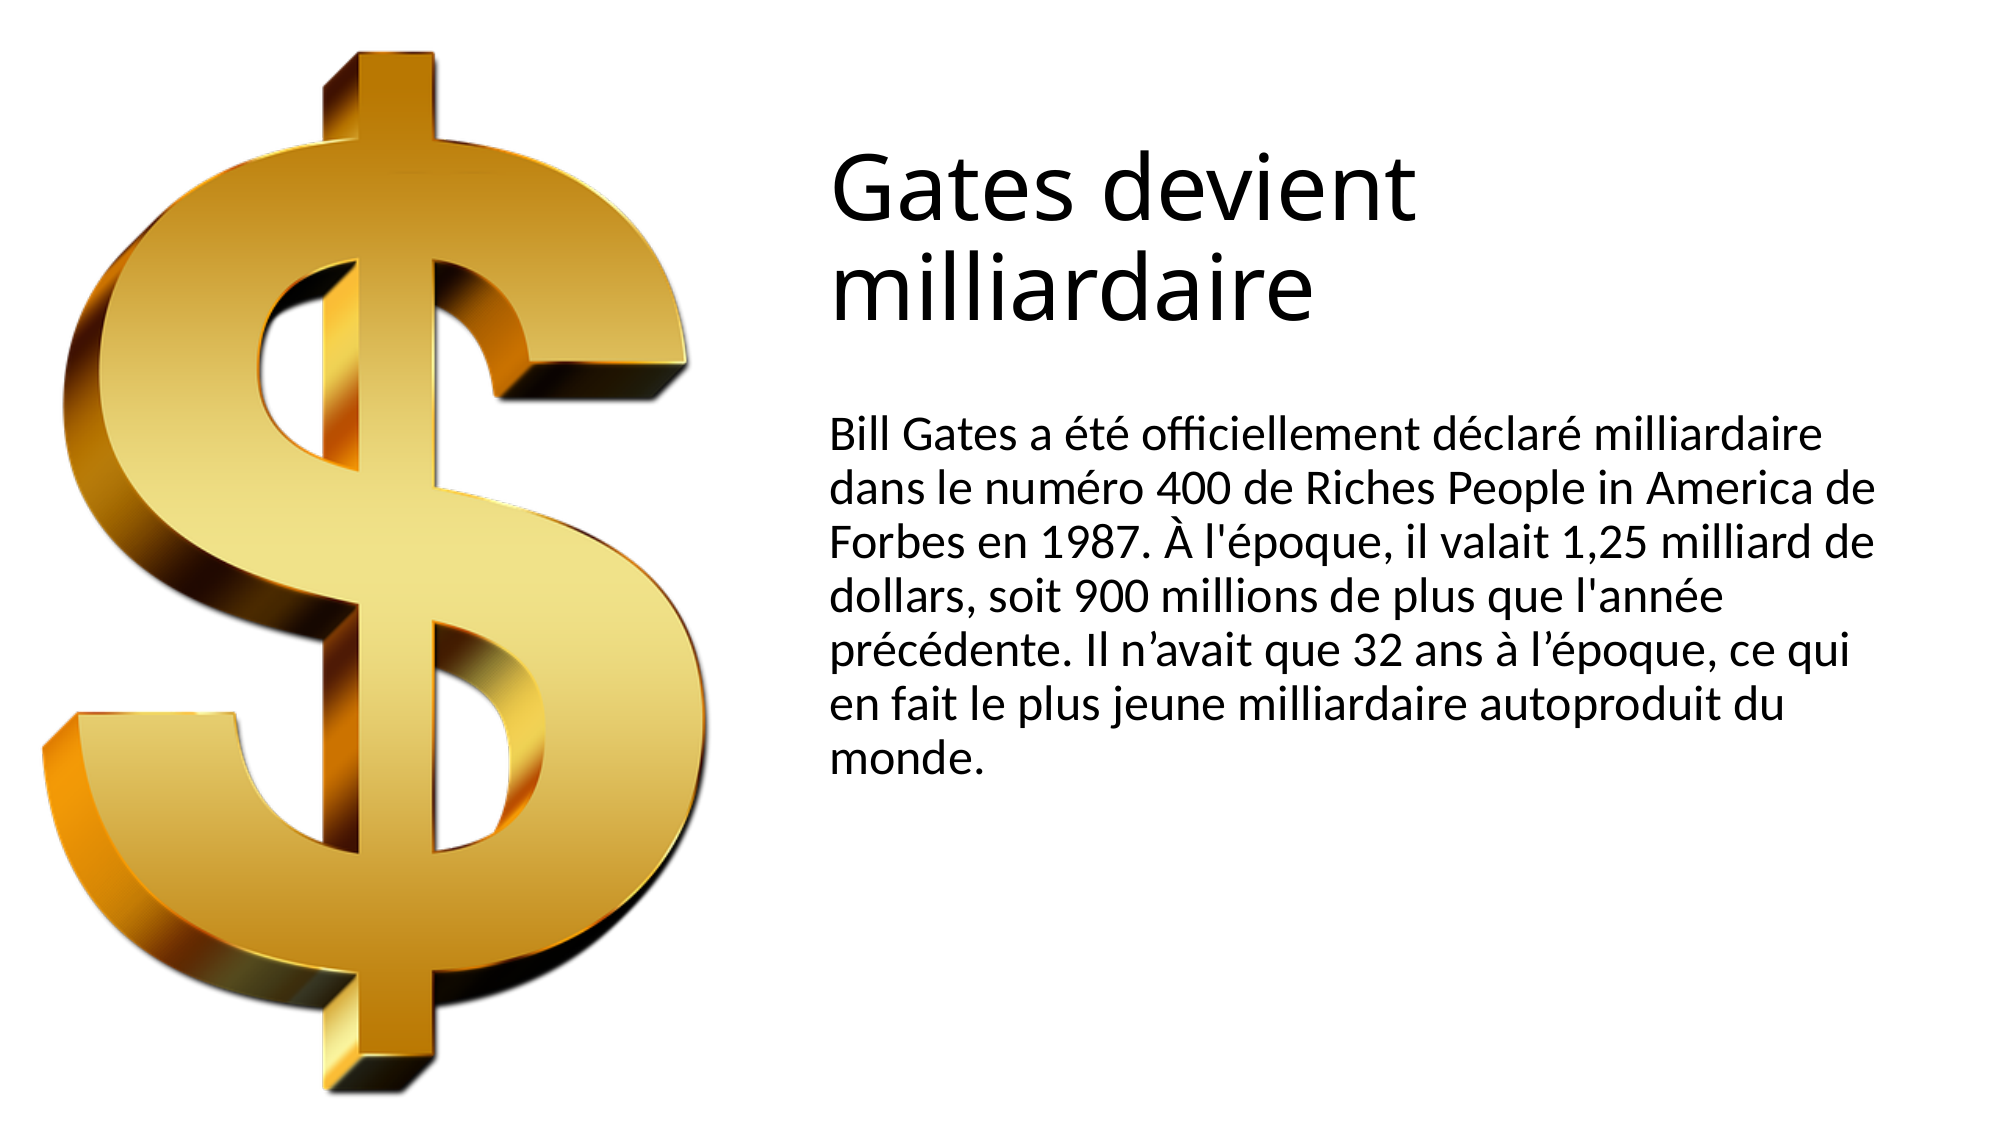

# Gates devient milliardaire
Bill Gates a été officiellement déclaré milliardaire dans le numéro 400 de Riches People in America de Forbes en 1987. À l'époque, il valait 1,25 milliard de dollars, soit 900 millions de plus que l'année précédente. Il n’avait que 32 ans à l’époque, ce qui en fait le plus jeune milliardaire autoproduit du monde.